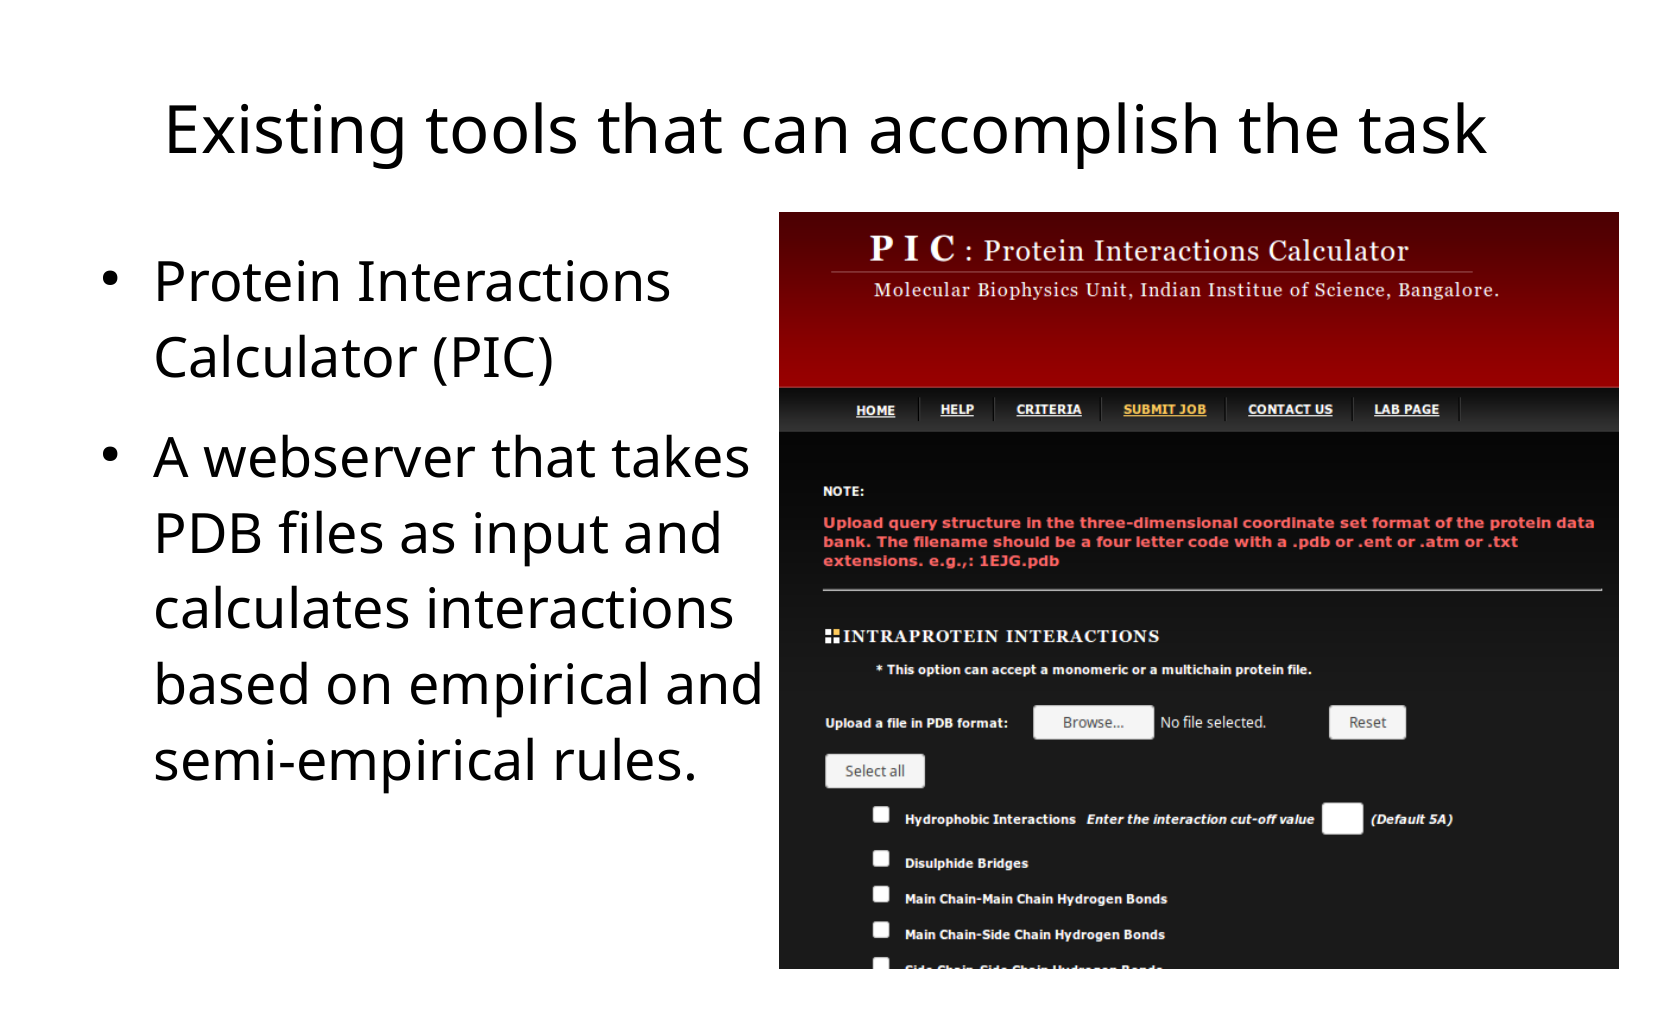

# Existing tools that can accomplish the task
Protein Interactions Calculator (PIC)
A webserver that takes PDB files as input and calculates interactions based on empirical and semi-empirical rules.